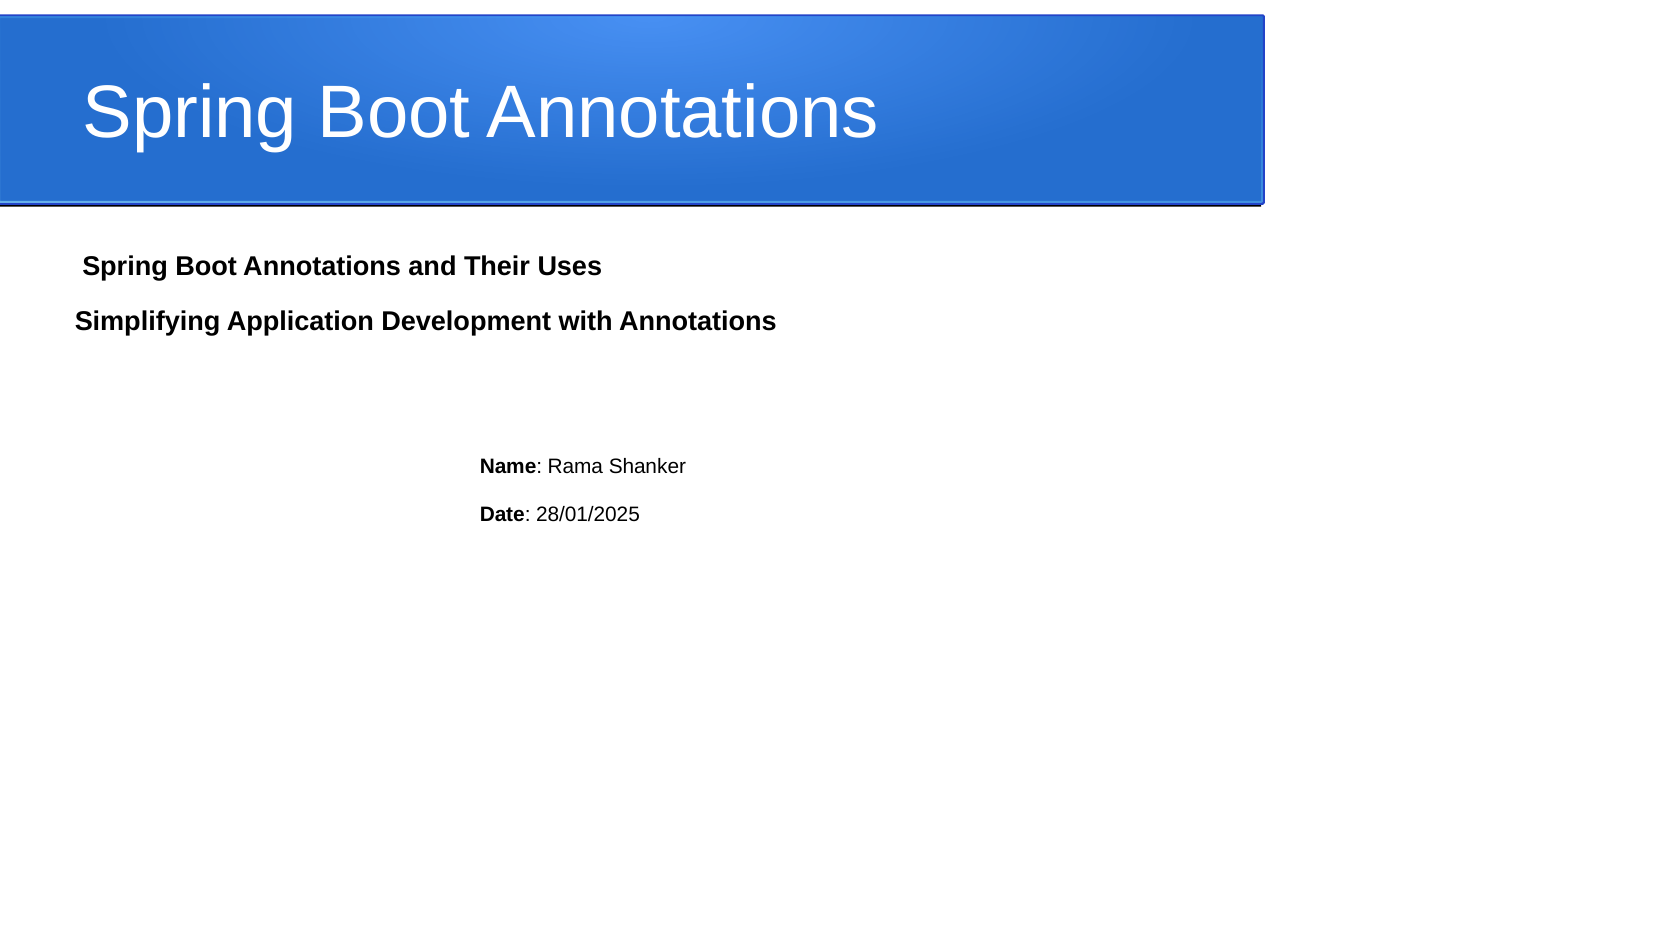

# Spring Boot Annotations
 Spring Boot Annotations and Their Uses
Simplifying Application Development with Annotations
Name: Rama Shanker
Date: 28/01/2025